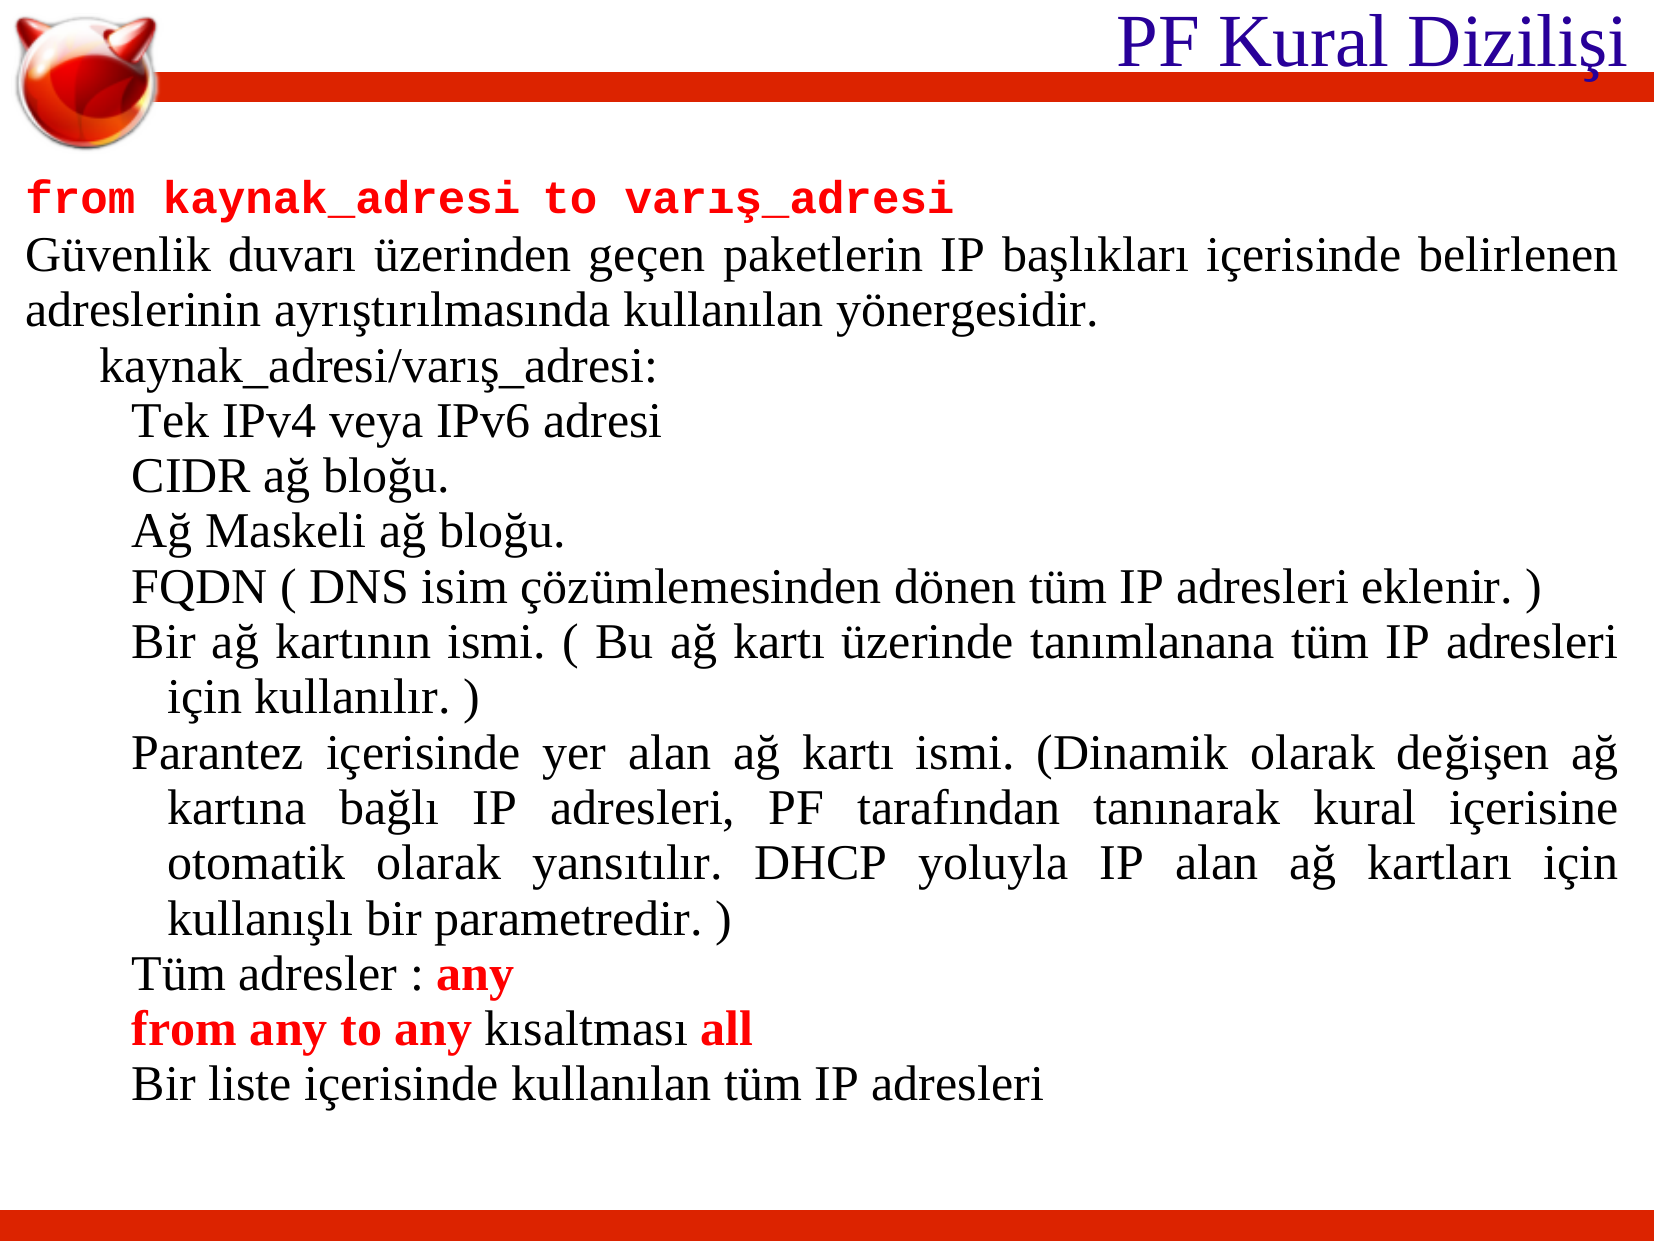

PF Kural Dizilişi
from kaynak_adresi	to varış_adresi
Güvenlik duvarı üzerinden geçen paketlerin IP başlıkları içerisinde belirlenen adreslerinin ayrıştırılmasında kullanılan yönergesidir.
	kaynak_adresi/varış_adresi:
Tek IPv4 veya IPv6 adresi
CIDR ağ bloğu.
Ağ Maskeli ağ bloğu.
FQDN ( DNS isim çözümlemesinden dönen tüm IP adresleri eklenir. )
Bir ağ kartının ismi. ( Bu ağ kartı üzerinde tanımlanana tüm IP adresleri için kullanılır. )
Parantez içerisinde yer alan ağ kartı ismi. (Dinamik olarak değişen ağ kartına bağlı IP adresleri, PF tarafından tanınarak kural içerisine otomatik olarak yansıtılır. DHCP yoluyla IP alan ağ kartları için kullanışlı bir parametredir. )
Tüm adresler : any
from any to any kısaltması all
Bir liste içerisinde kullanılan tüm IP adresleri